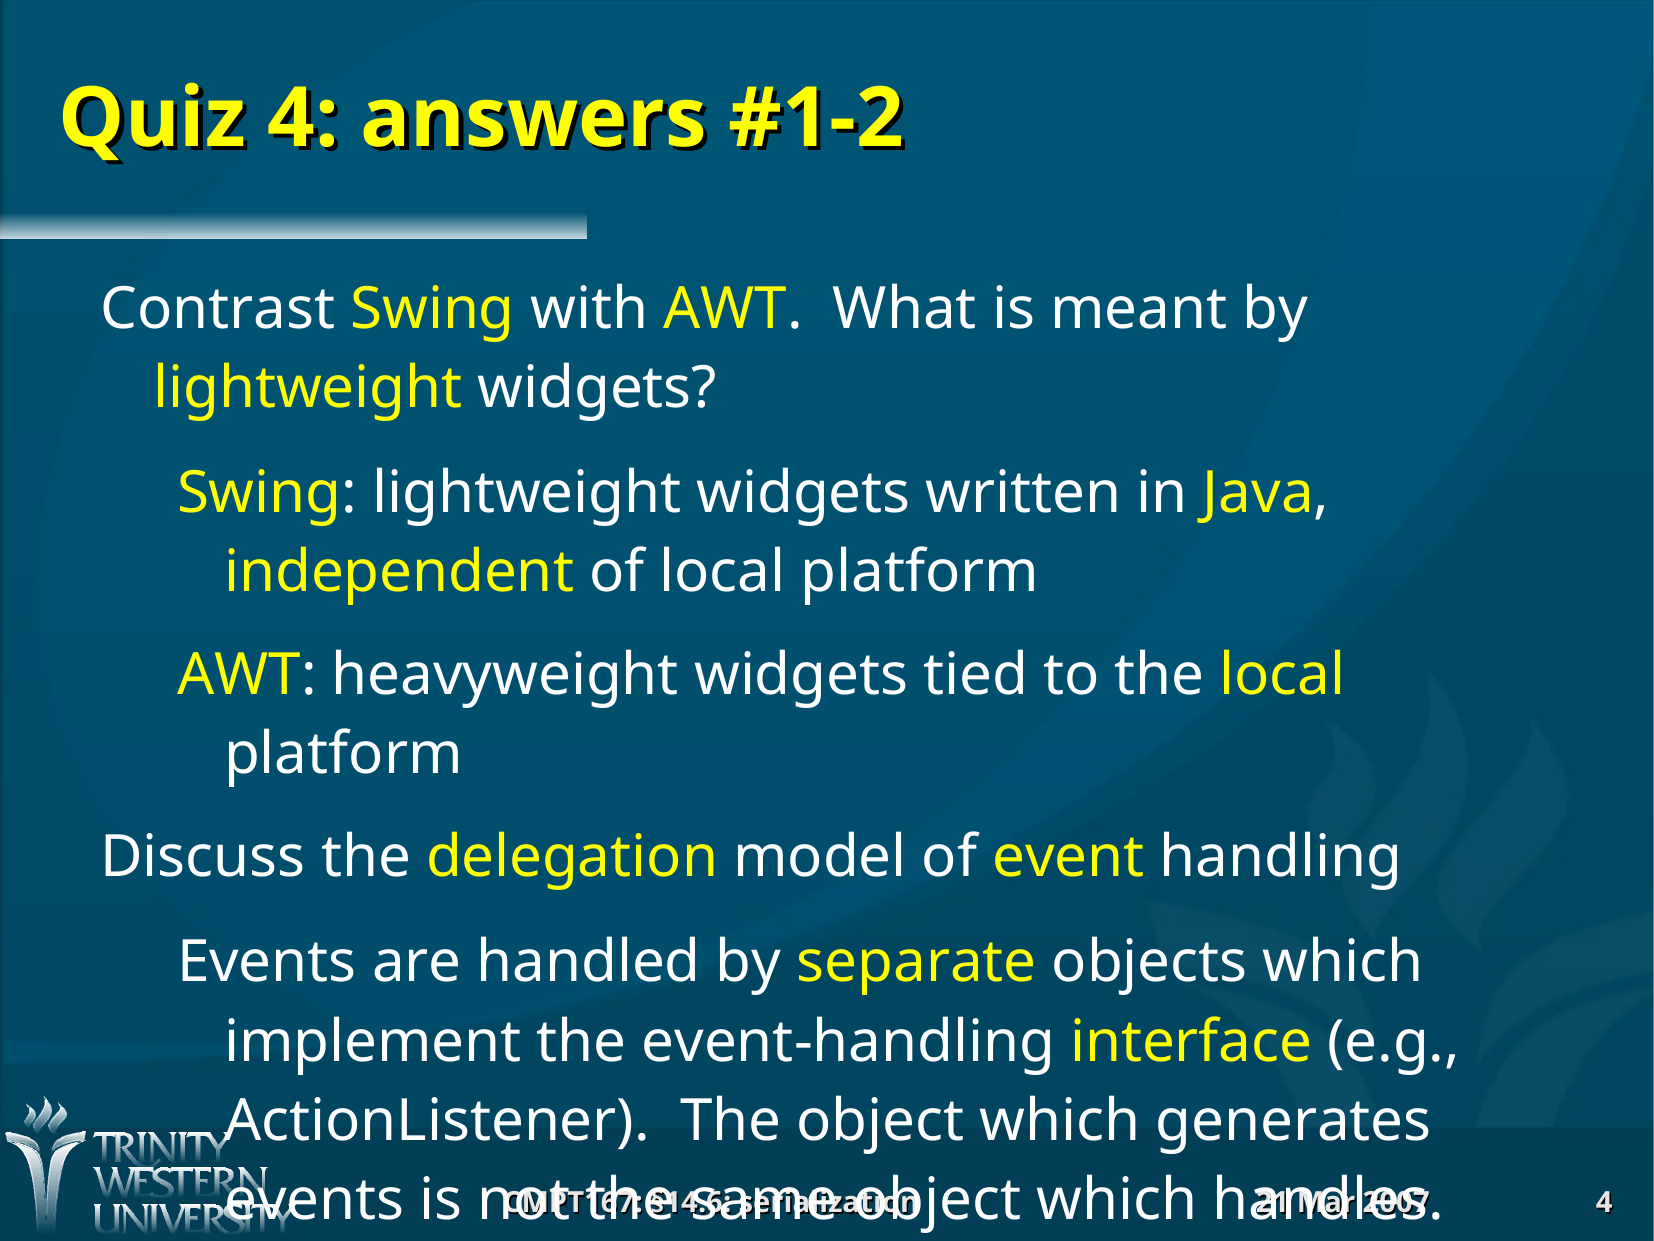

# Quiz 4: answers #1-2
Contrast Swing with AWT. What is meant by lightweight widgets?
Swing: lightweight widgets written in Java, independent of local platform
AWT: heavyweight widgets tied to the local platform
Discuss the delegation model of event handling
Events are handled by separate objects which implement the event-handling interface (e.g., ActionListener). The object which generates events is not the same object which handles.
CMPT167: §14.6: serialization
21 Mar 2007
4